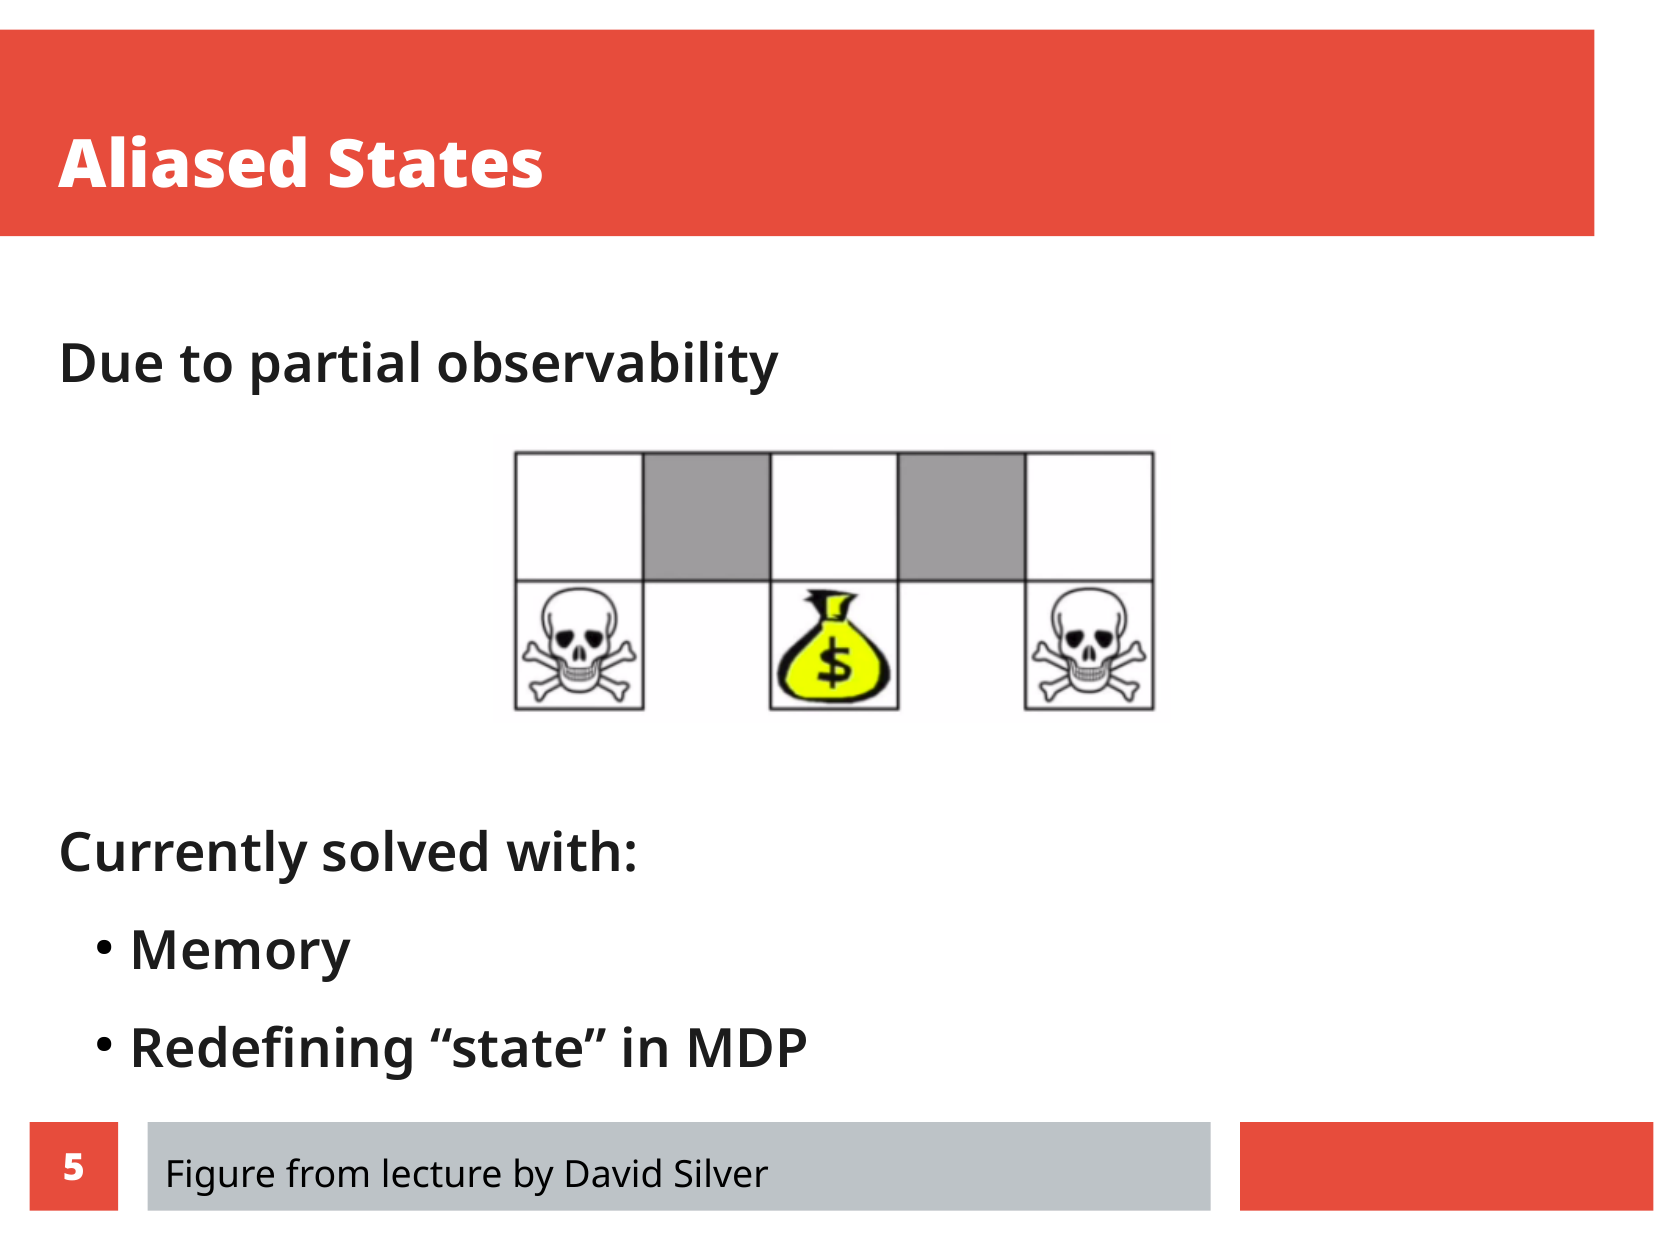

# Aliased States
Due to partial observability
Currently solved with:
Memory
Redefining “state” in MDP
5
Figure from lecture by David Silver